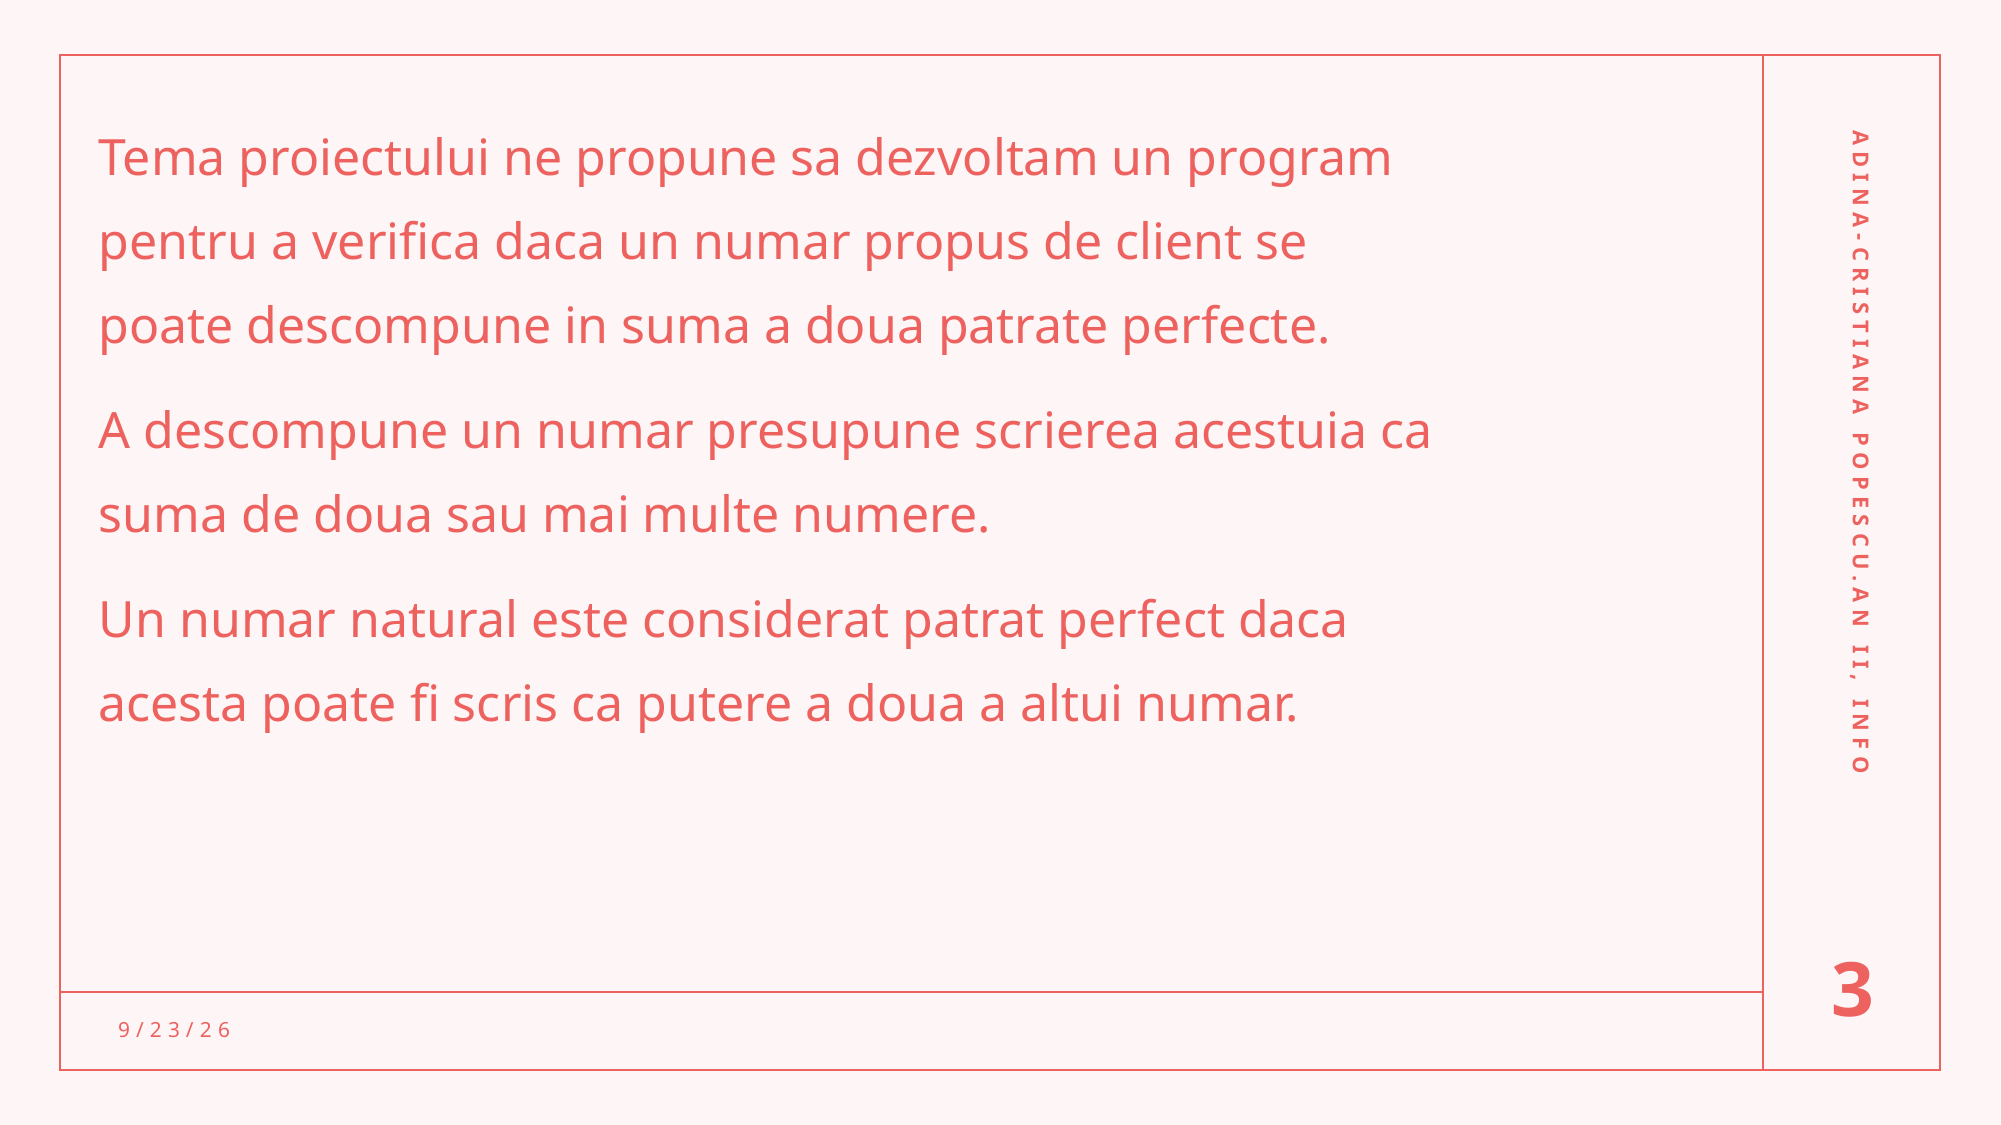

# Tema proiectului ne propune sa dezvoltam un program pentru a verifica daca un numar propus de client se poate descompune in suma a doua patrate perfecte.
A descompune un numar presupune scrierea acestuia ca suma de doua sau mai multe numere.
Un numar natural este considerat patrat perfect daca acesta poate fi scris ca putere a doua a altui numar.
Adina-Cristiana Popescu.an II, info